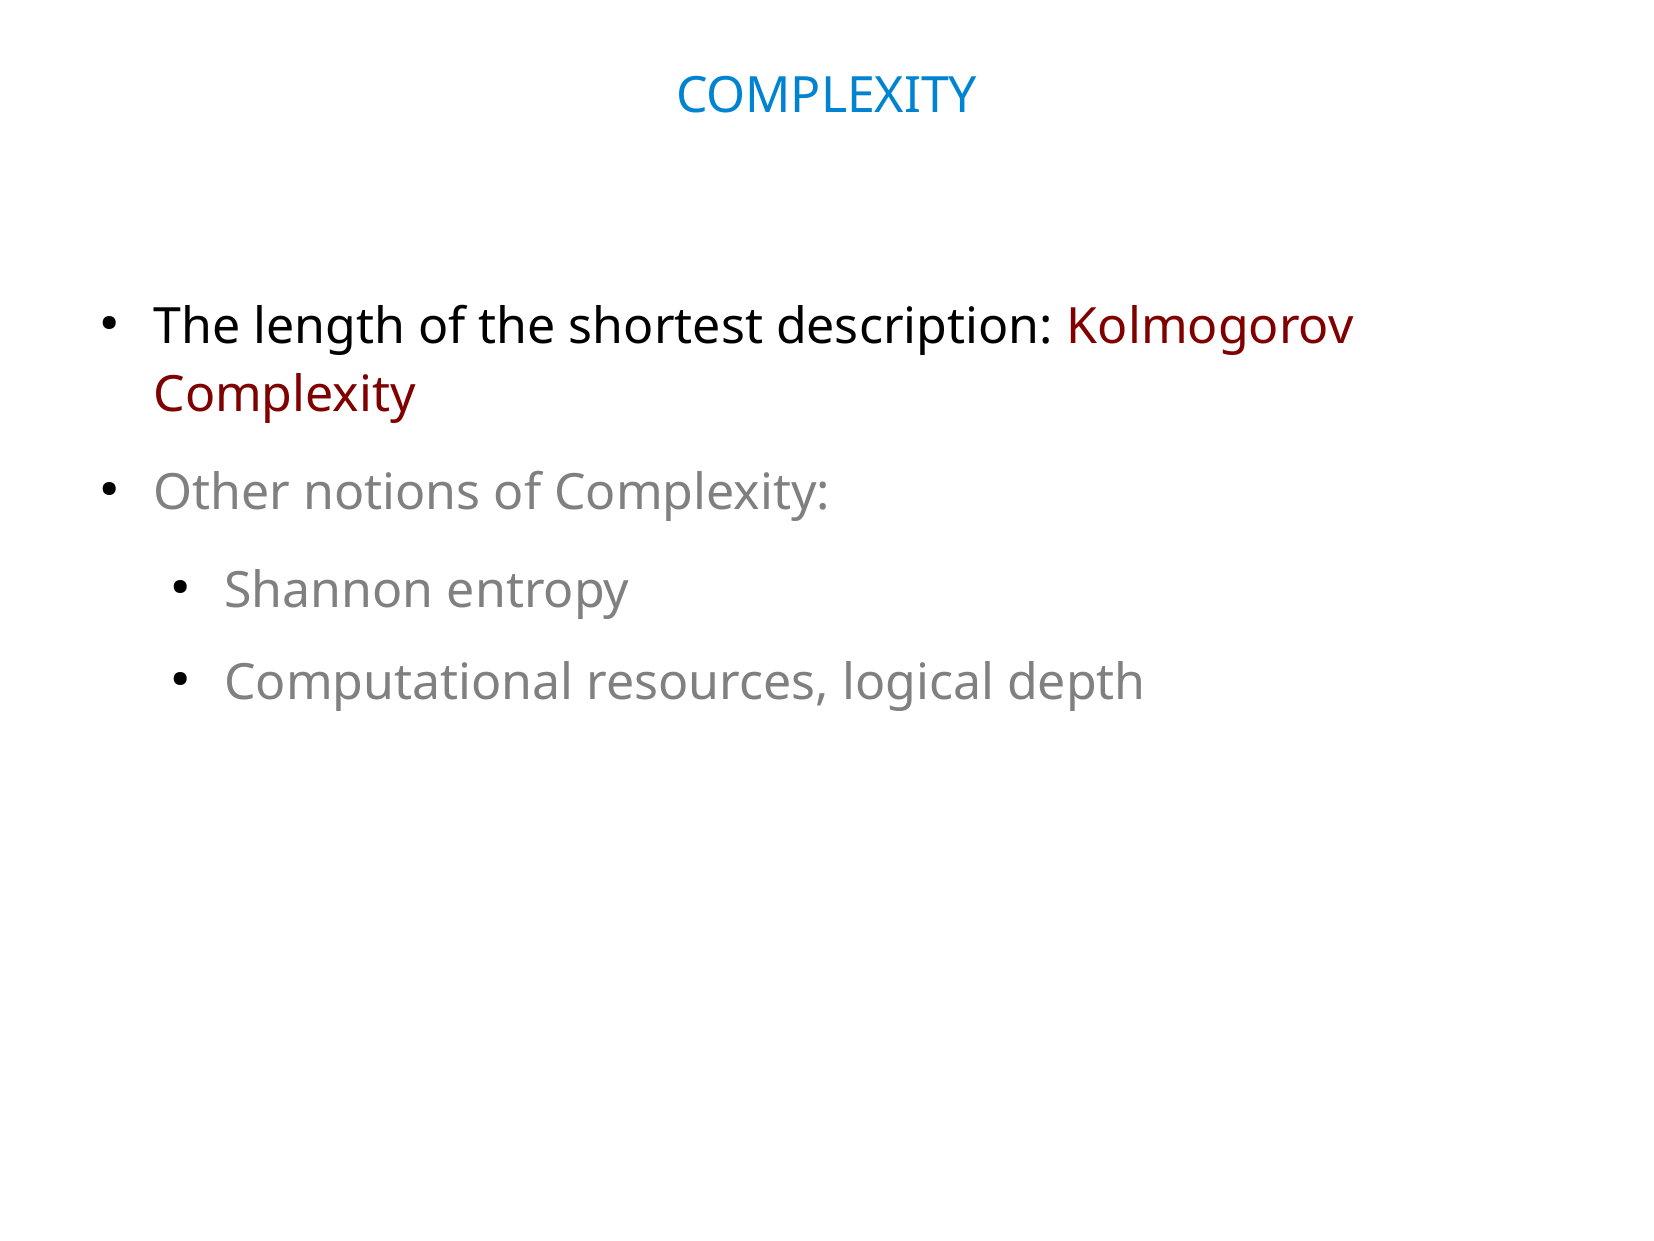

# COMPLEXITY
The length of the shortest description: Kolmogorov Complexity
Other notions of Complexity:
Shannon entropy
Computational resources, logical depth